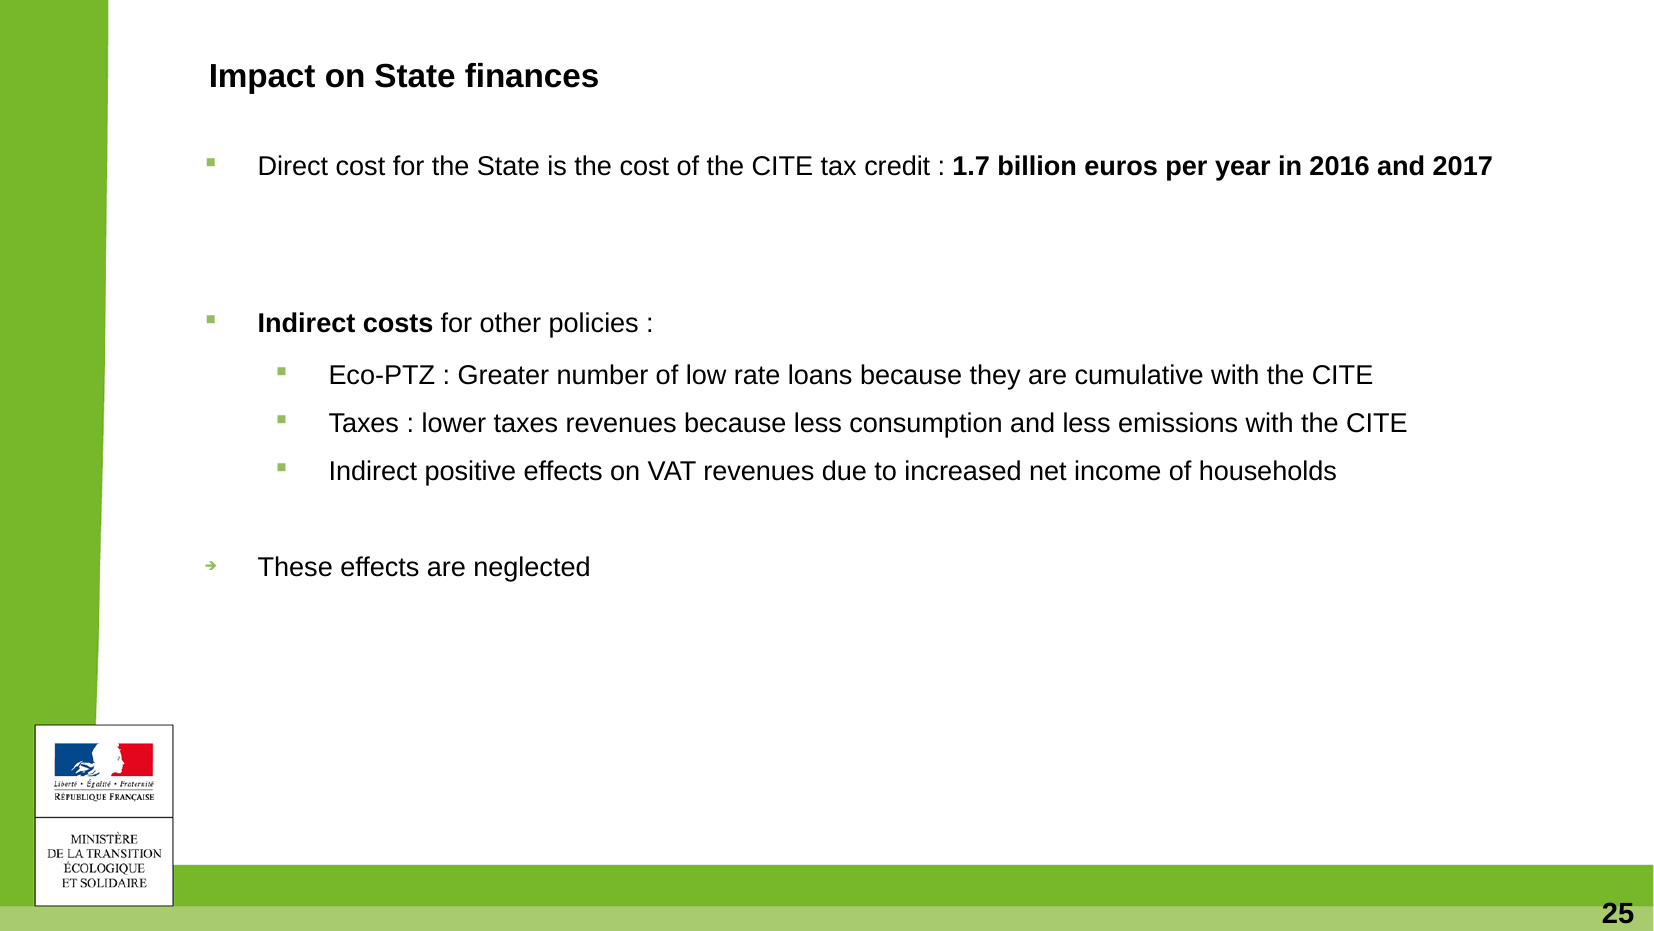

# Impact on State finances
Direct cost for the State is the cost of the CITE tax credit : 1.7 billion euros per year in 2016 and 2017
Indirect costs for other policies :
Eco-PTZ : Greater number of low rate loans because they are cumulative with the CITE
Taxes : lower taxes revenues because less consumption and less emissions with the CITE
Indirect positive effects on VAT revenues due to increased net income of households
These effects are neglected